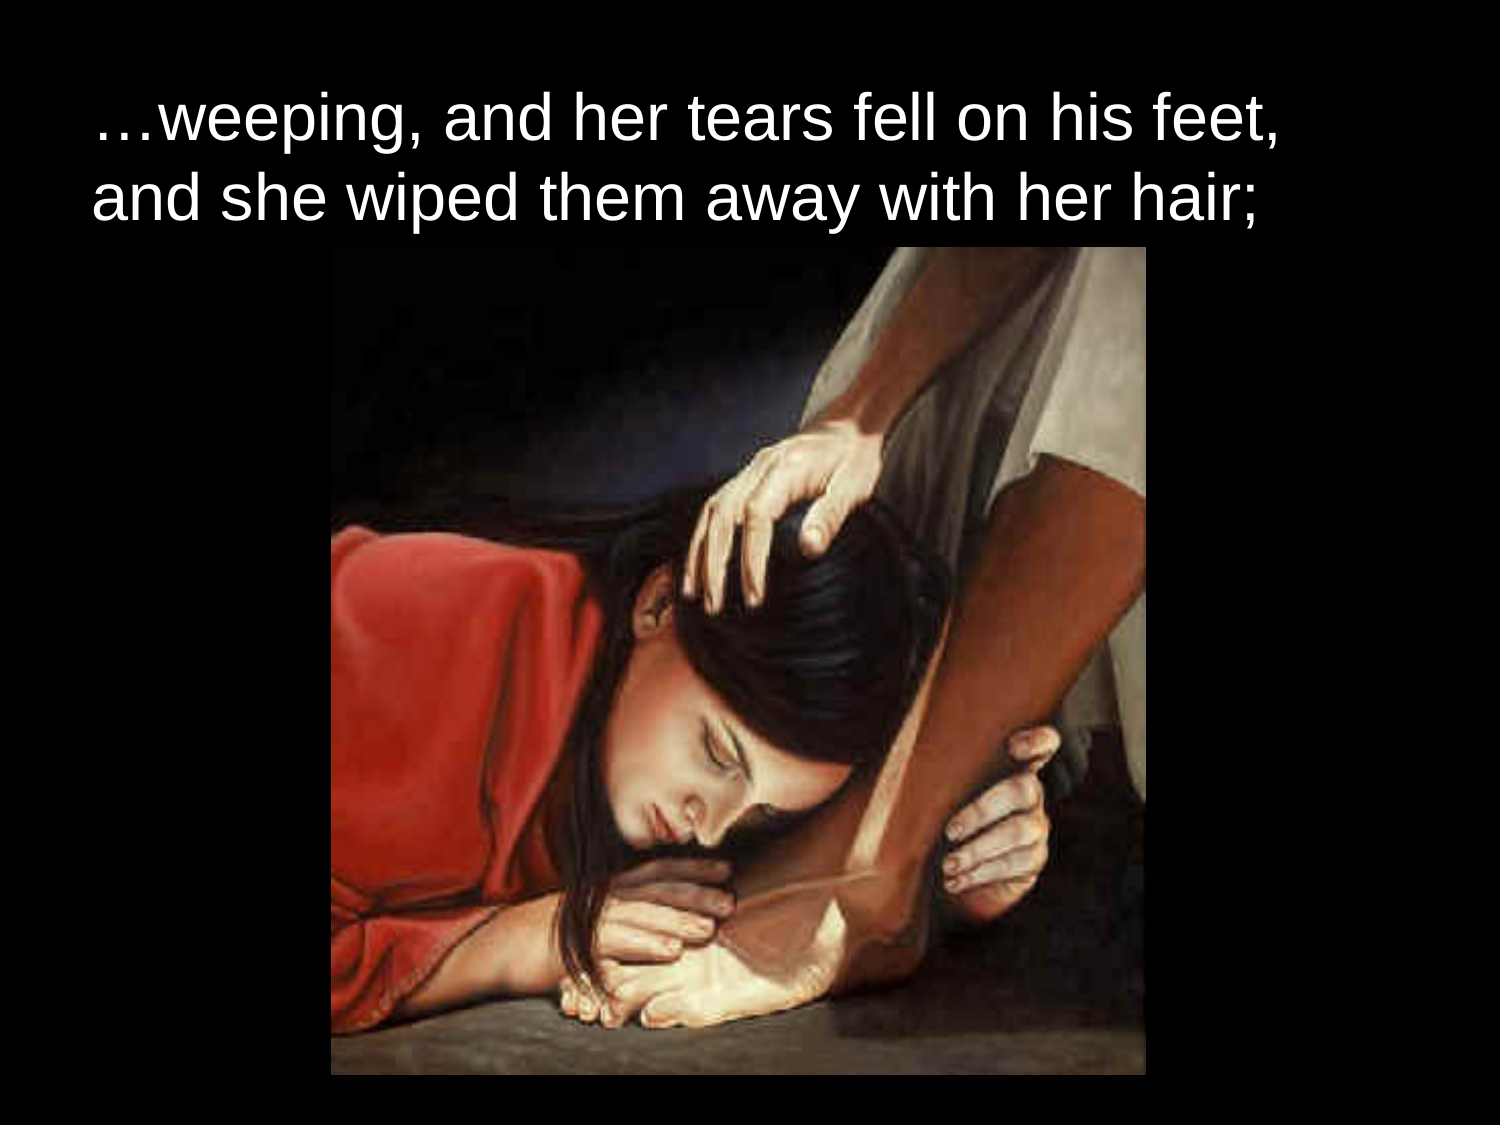

…weeping, and her tears fell on his feet, and she wiped them away with her hair;